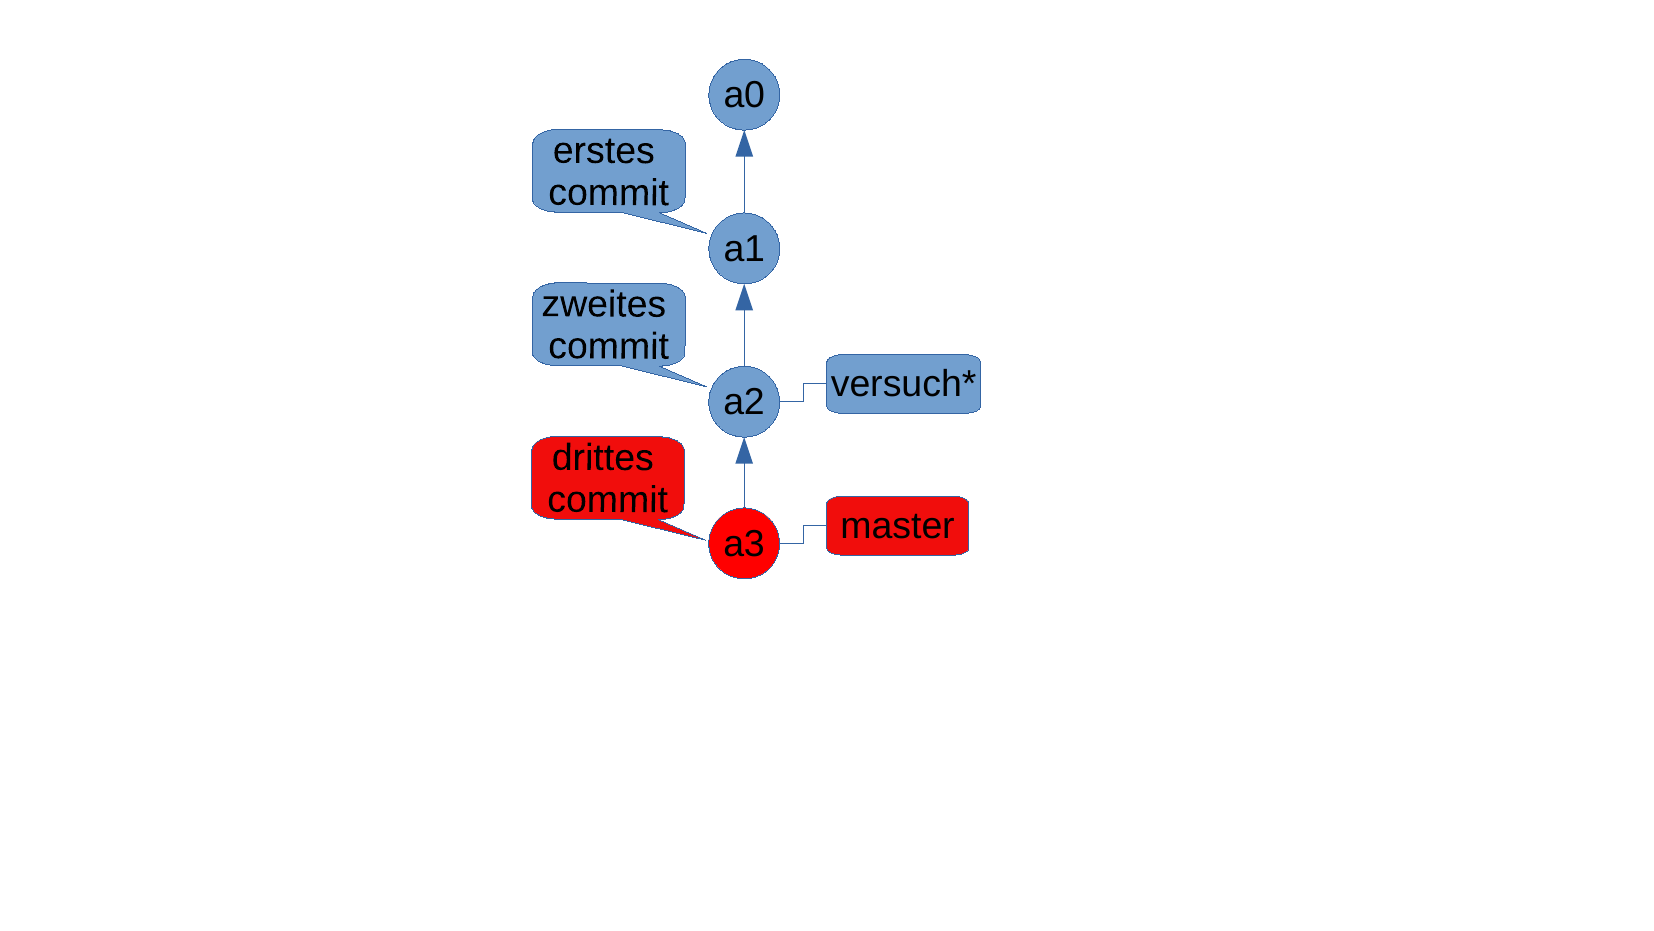

a0
erstes
commit
a1
zweites
commit
versuch*
a2
drittes
commit
master
a3